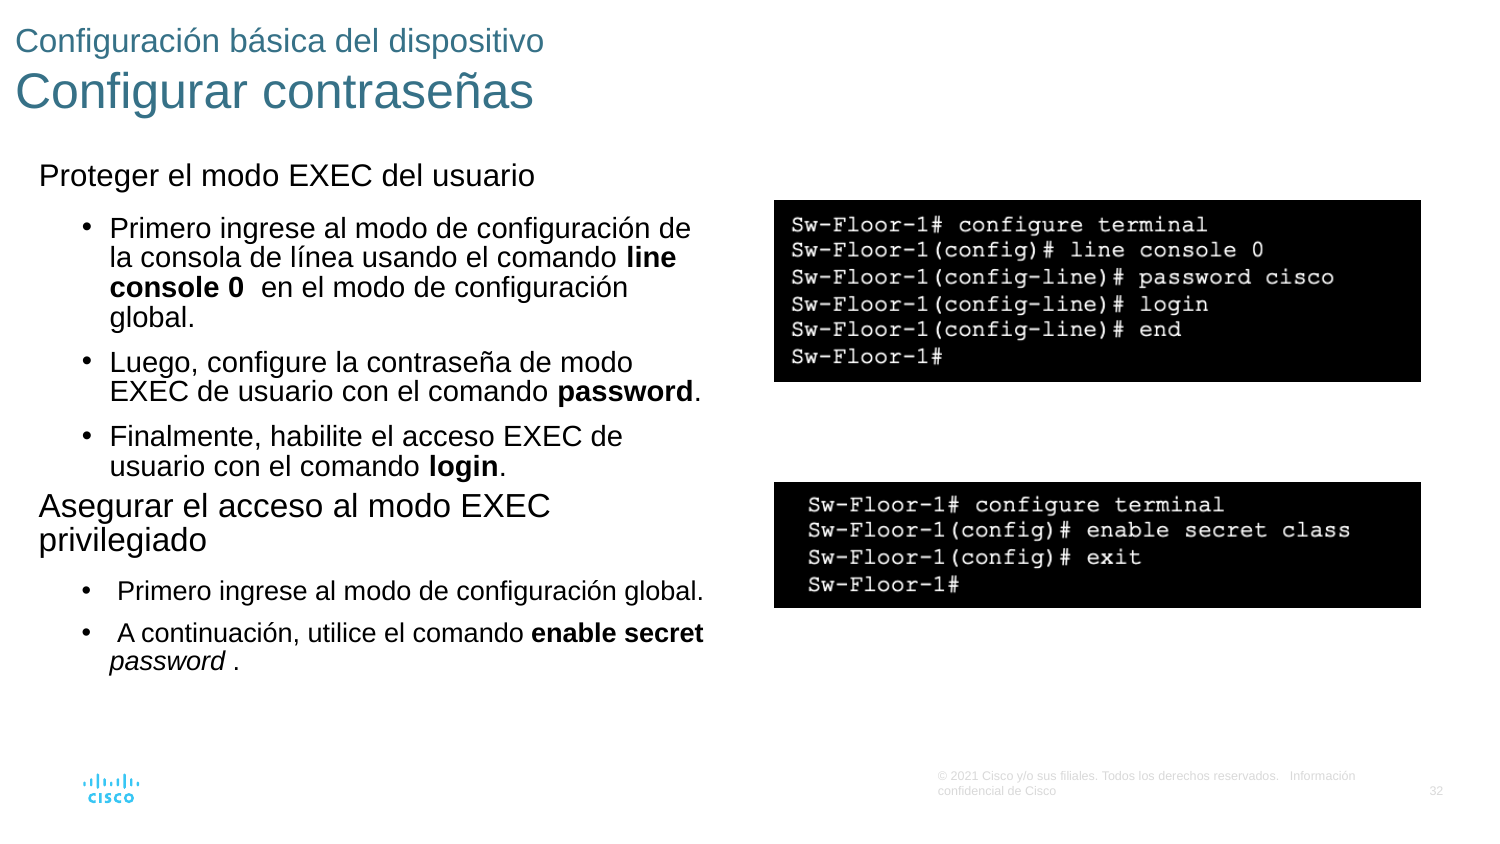

# Configuración básica del dispositivo Configurar contraseñas
Proteger el modo EXEC del usuario
Primero ingrese al modo de configuración de la consola de línea usando el comando line console 0 en el modo de configuración global.
Luego, configure la contraseña de modo EXEC de usuario con el comando password.
Finalmente, habilite el acceso EXEC de usuario con el comando login.
Asegurar el acceso al modo EXEC privilegiado
 Primero ingrese al modo de configuración global.
 A continuación, utilice el comando enable secret password .